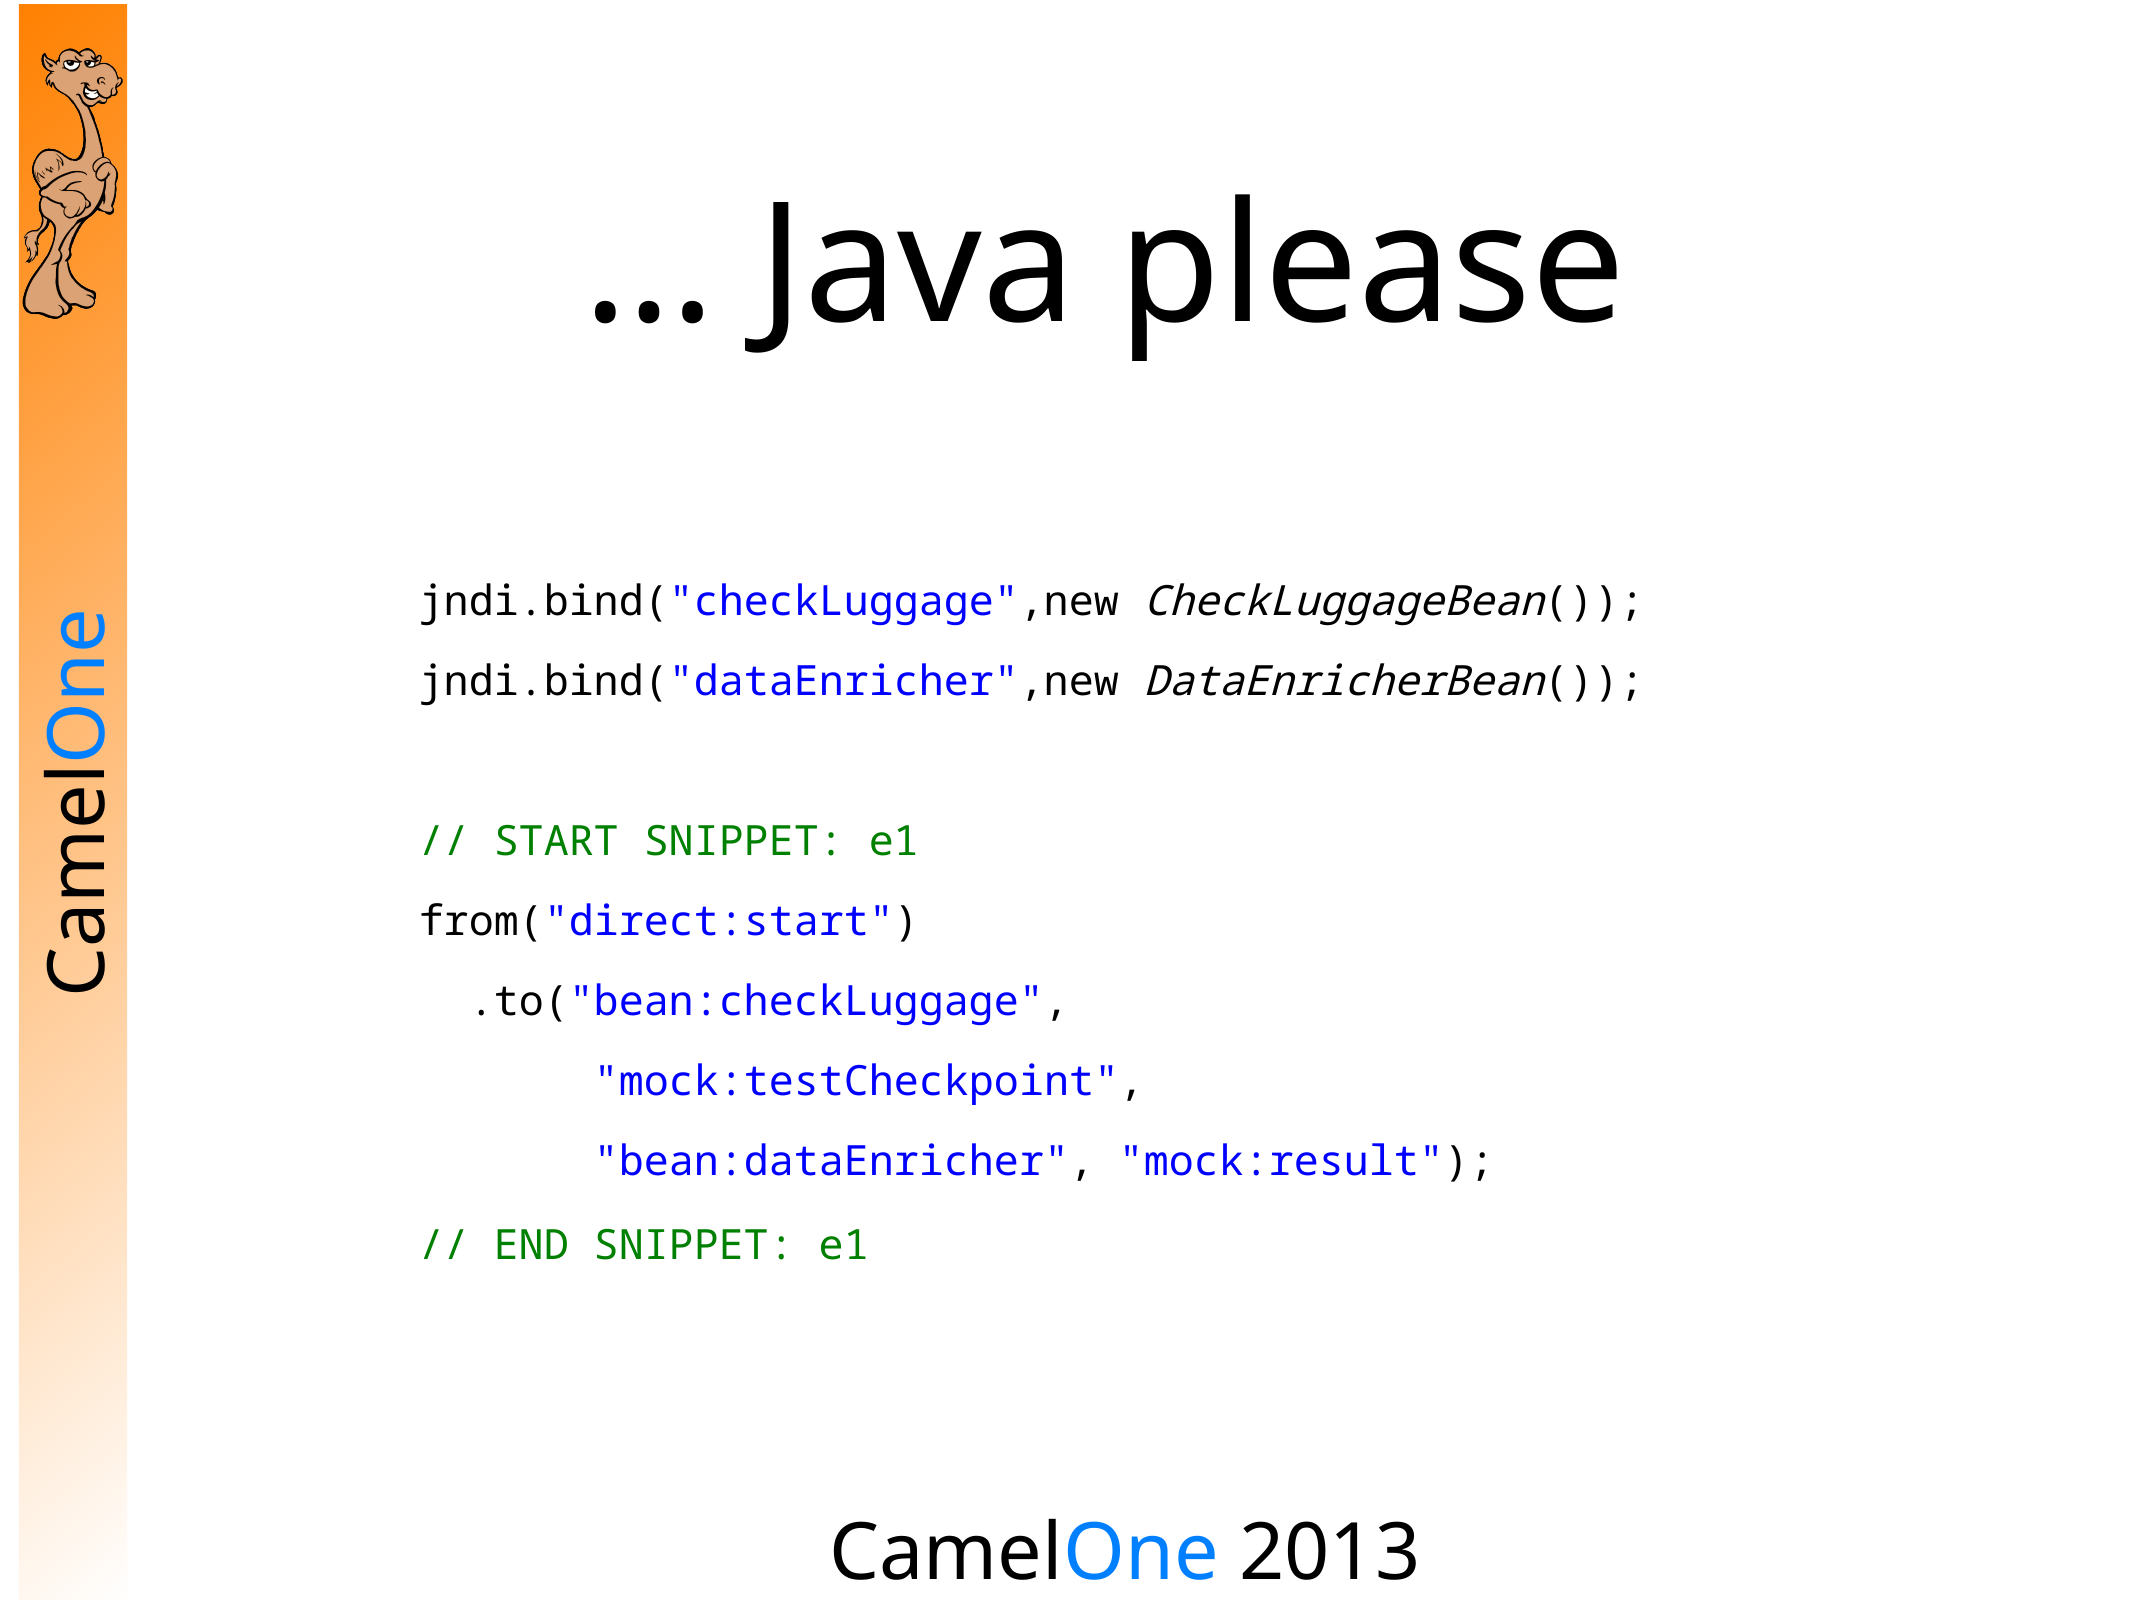

# … Java please
jndi.bind("checkLuggage",new CheckLuggageBean());
jndi.bind("dataEnricher",new DataEnricherBean());
// START SNIPPET: e1
from("direct:start")
 .to("bean:checkLuggage",
 "mock:testCheckpoint",
 "bean:dataEnricher", "mock:result");
// END SNIPPET: e1